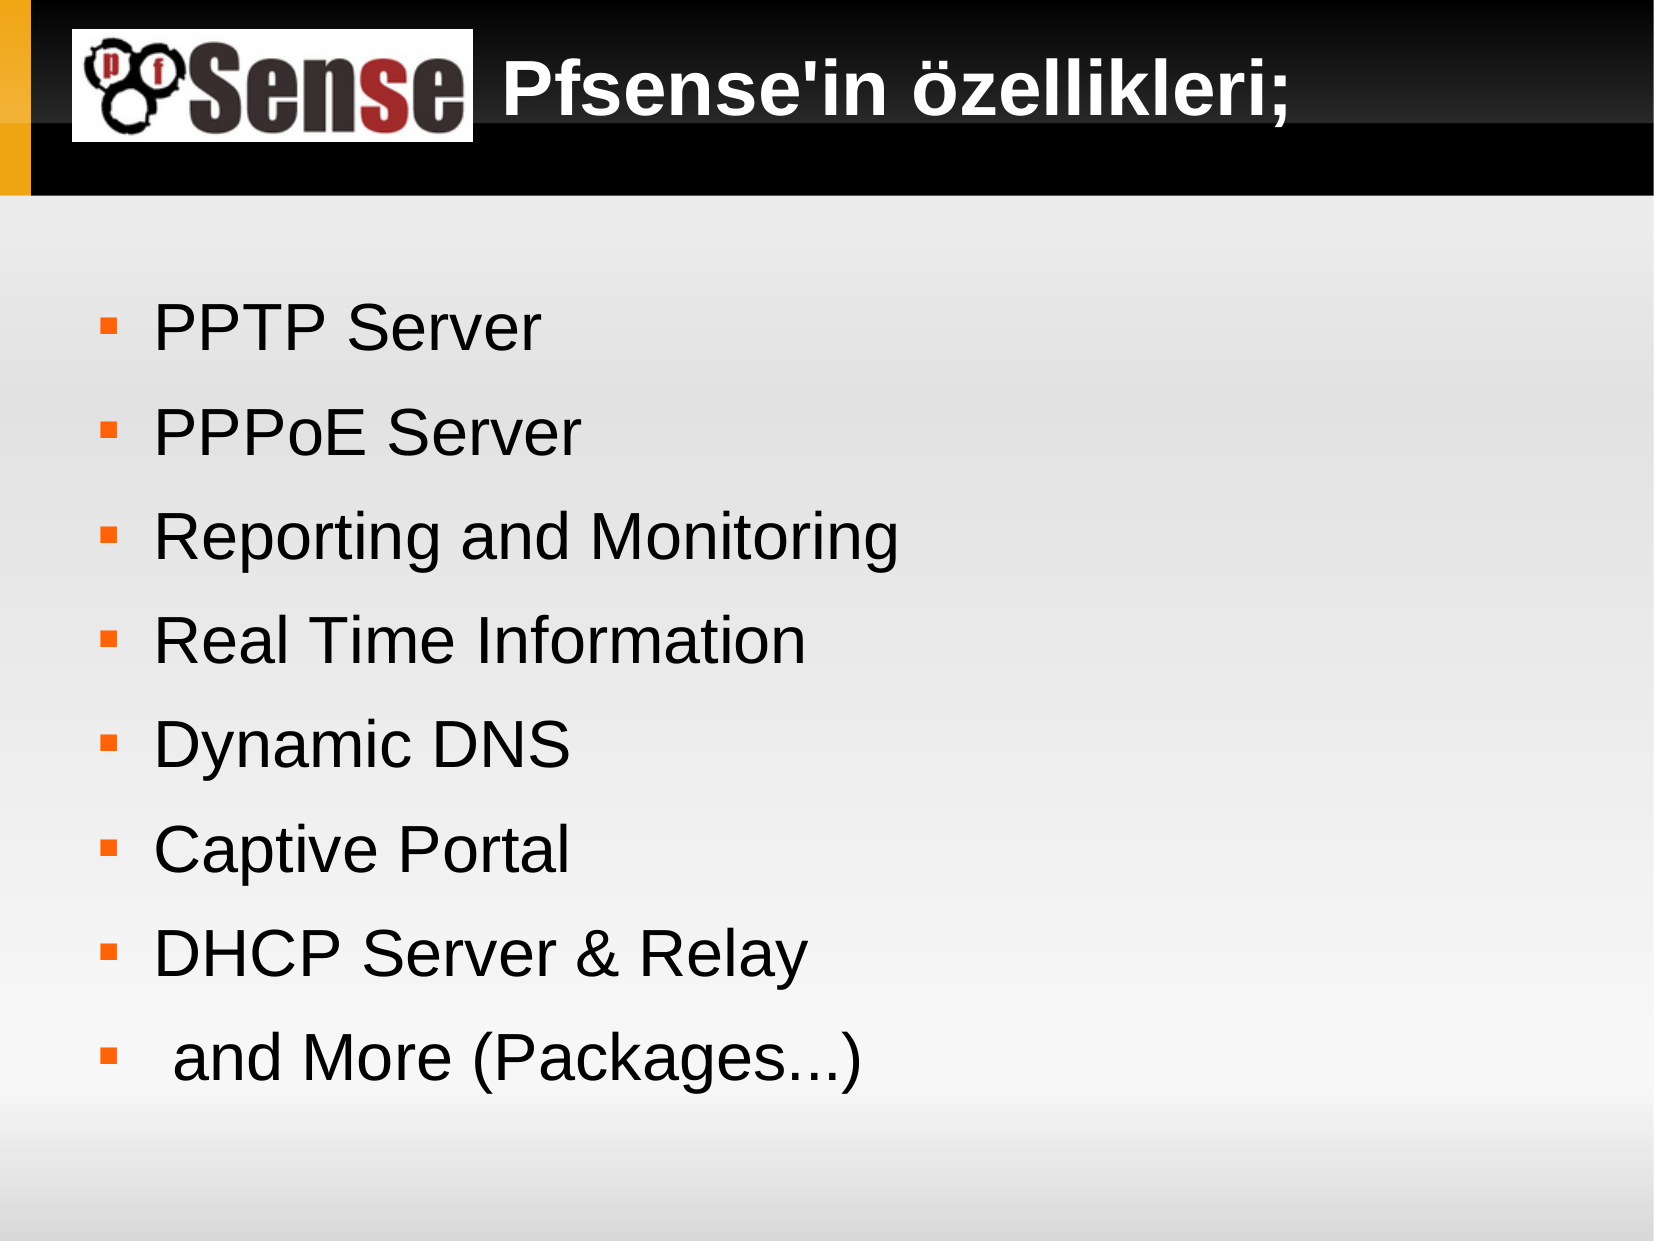

# Pfsense'in özellikleri;
PPTP Server
PPPoE Server
Reporting and Monitoring
Real Time Information
Dynamic DNS
Captive Portal
DHCP Server & Relay
 and More (Packages...)